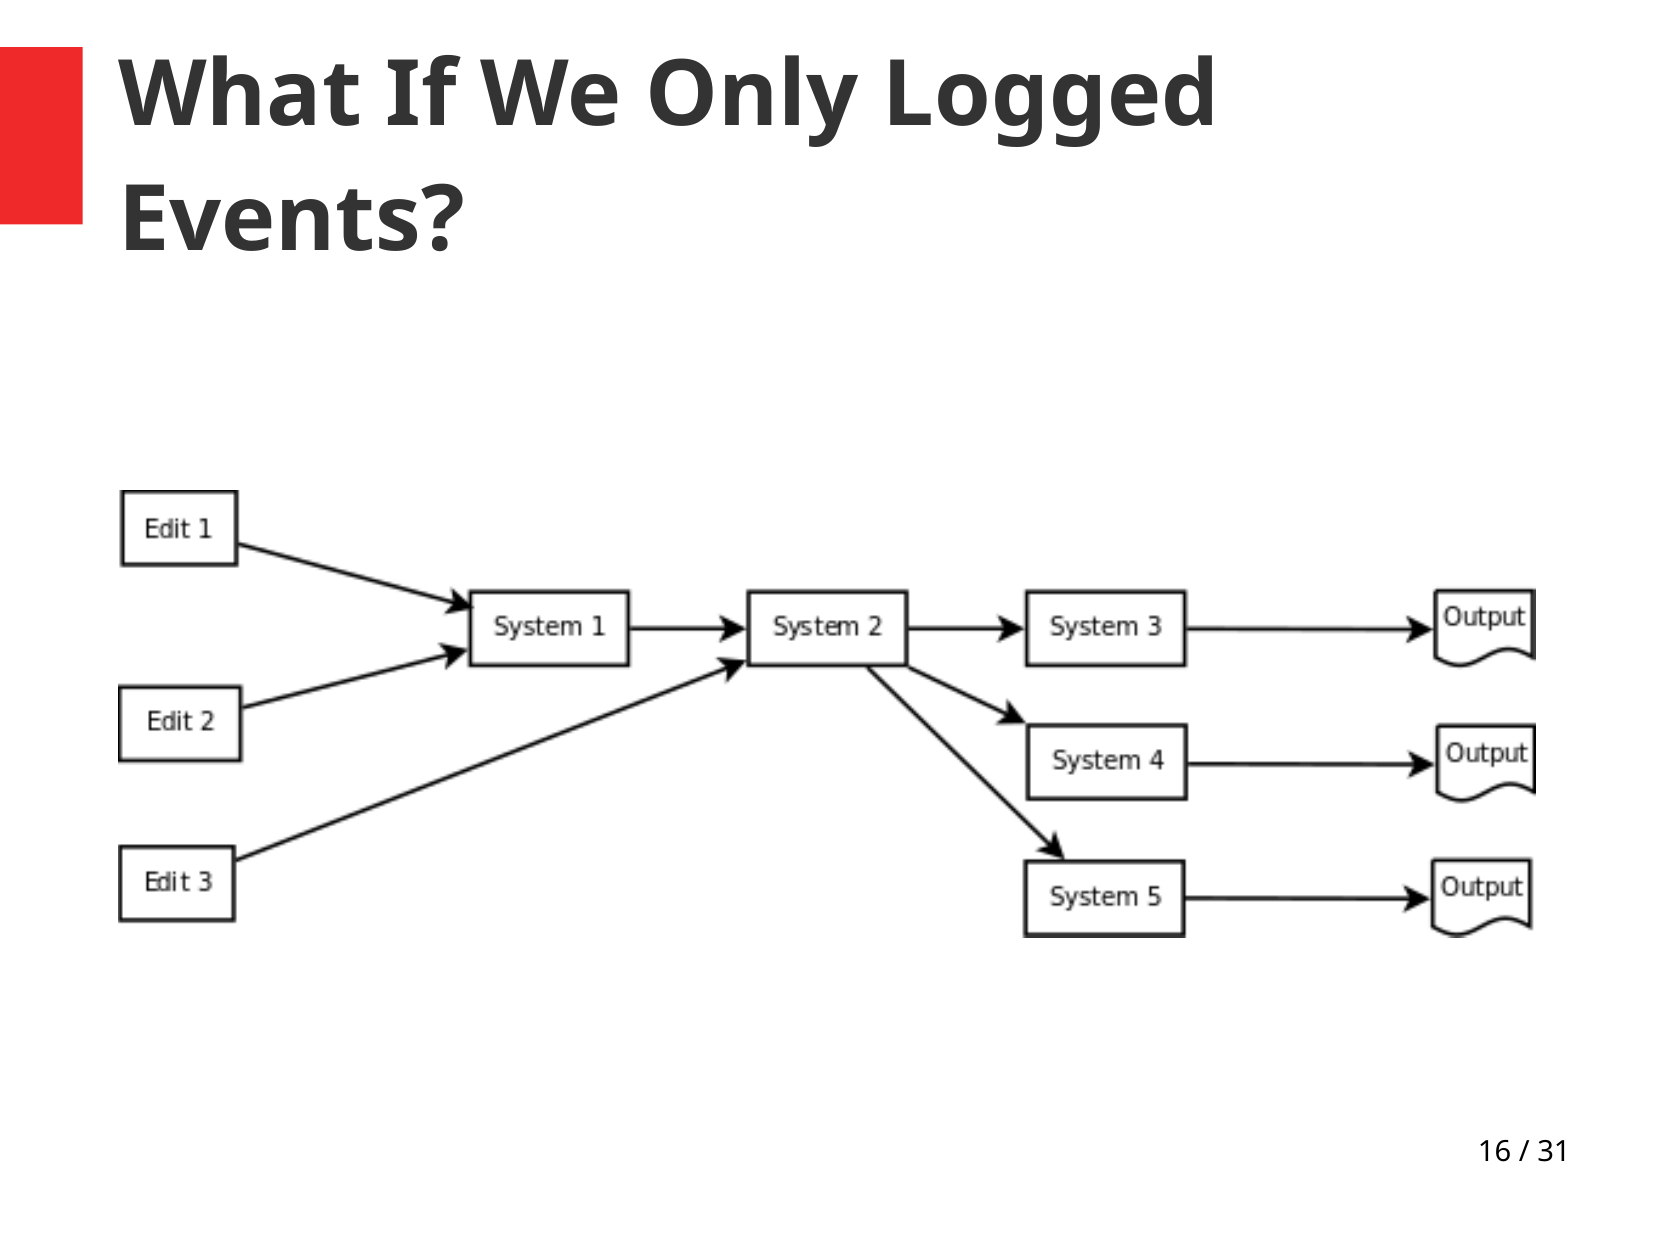

# What If We Only Logged Events?
16